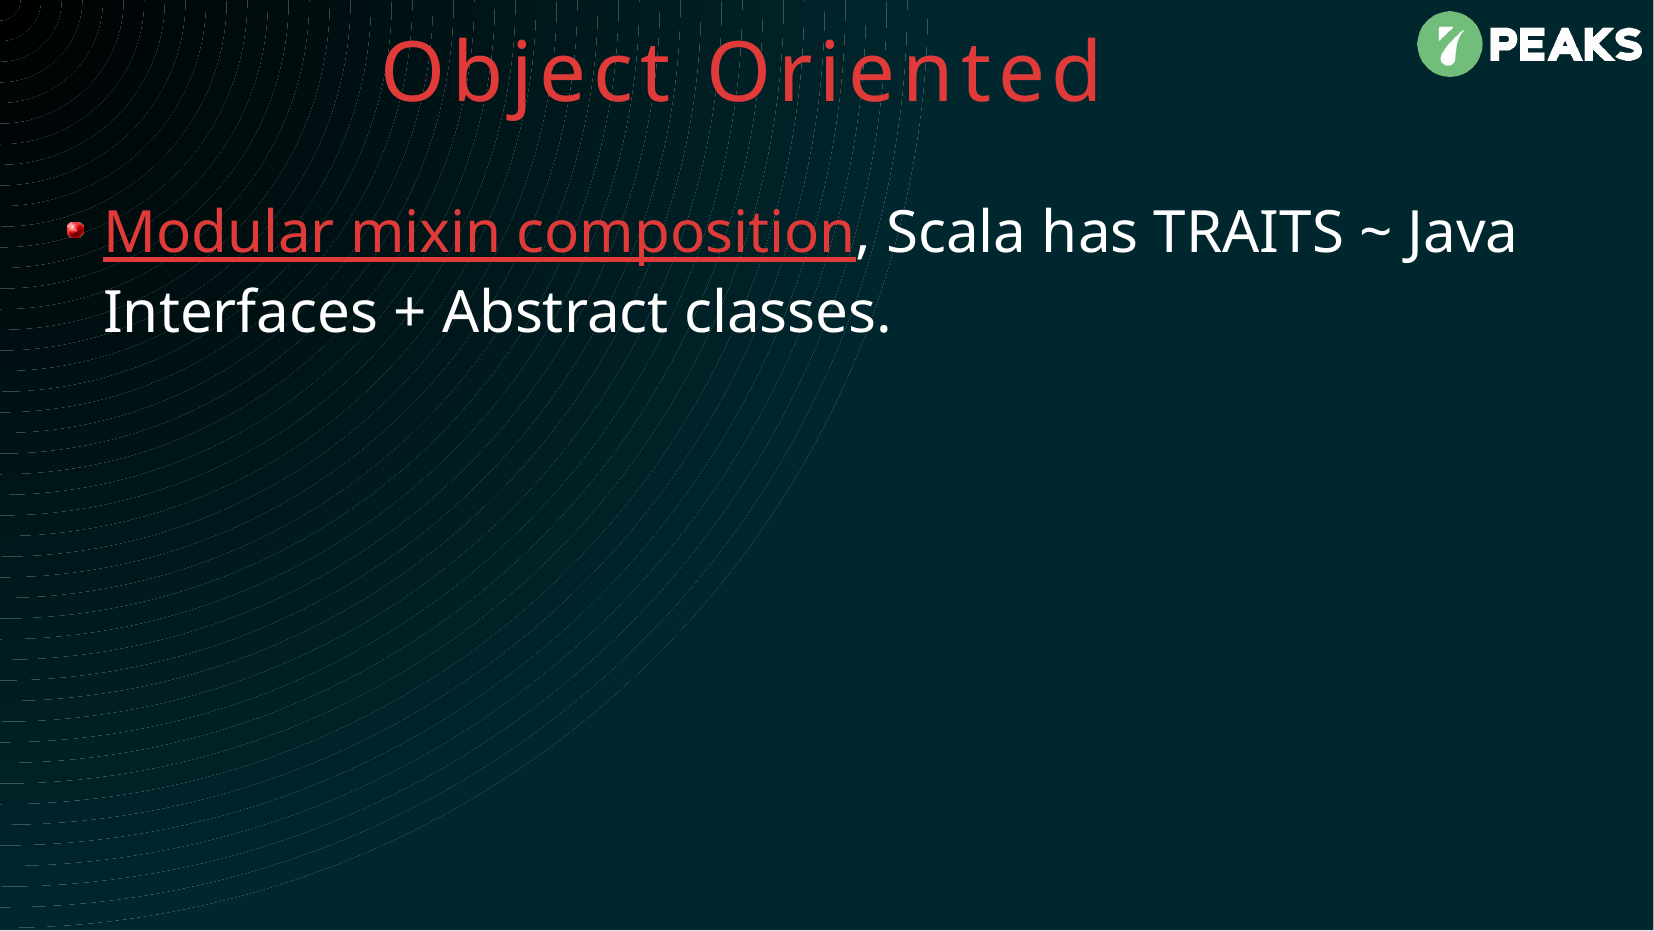

Object Oriented
Modular mixin composition, Scala has TRAITS ~ Java Interfaces + Abstract classes.